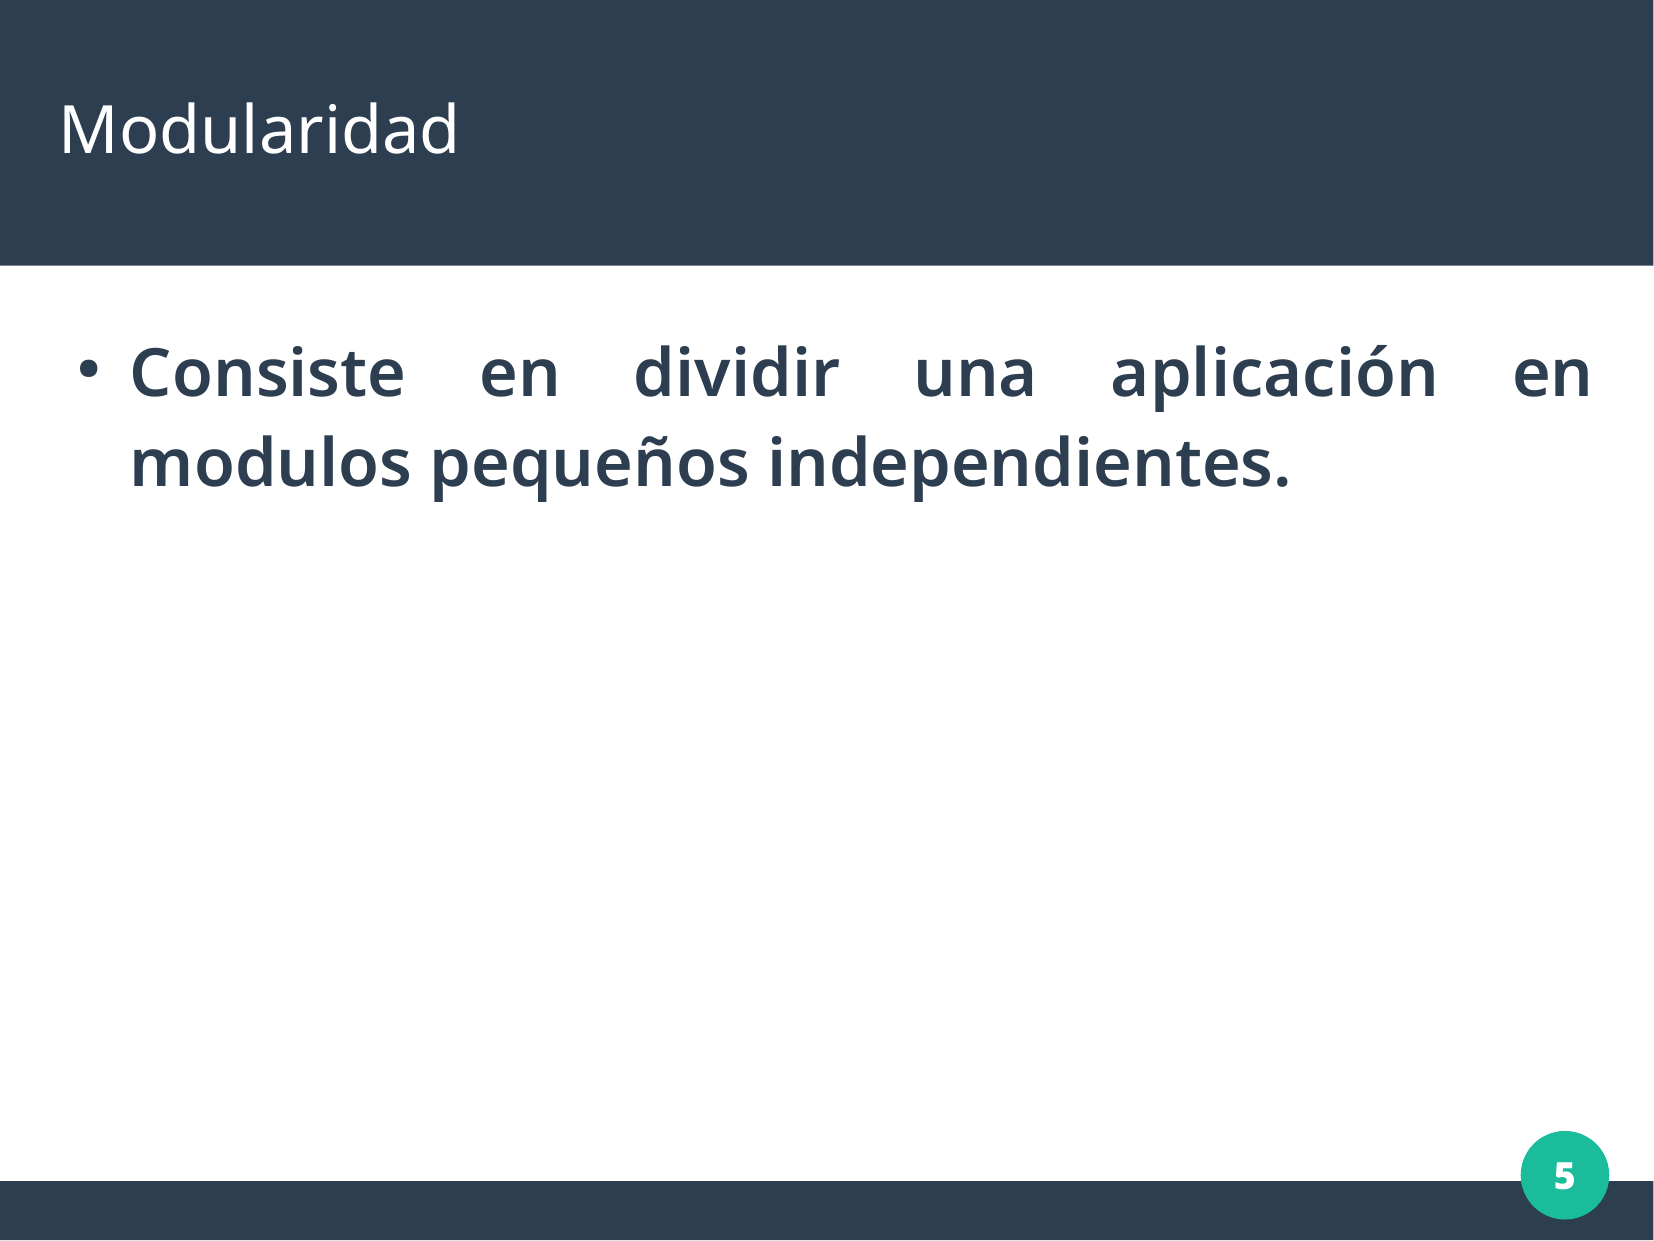

# Modularidad
Consiste en dividir una aplicación en modulos pequeños independientes.
5